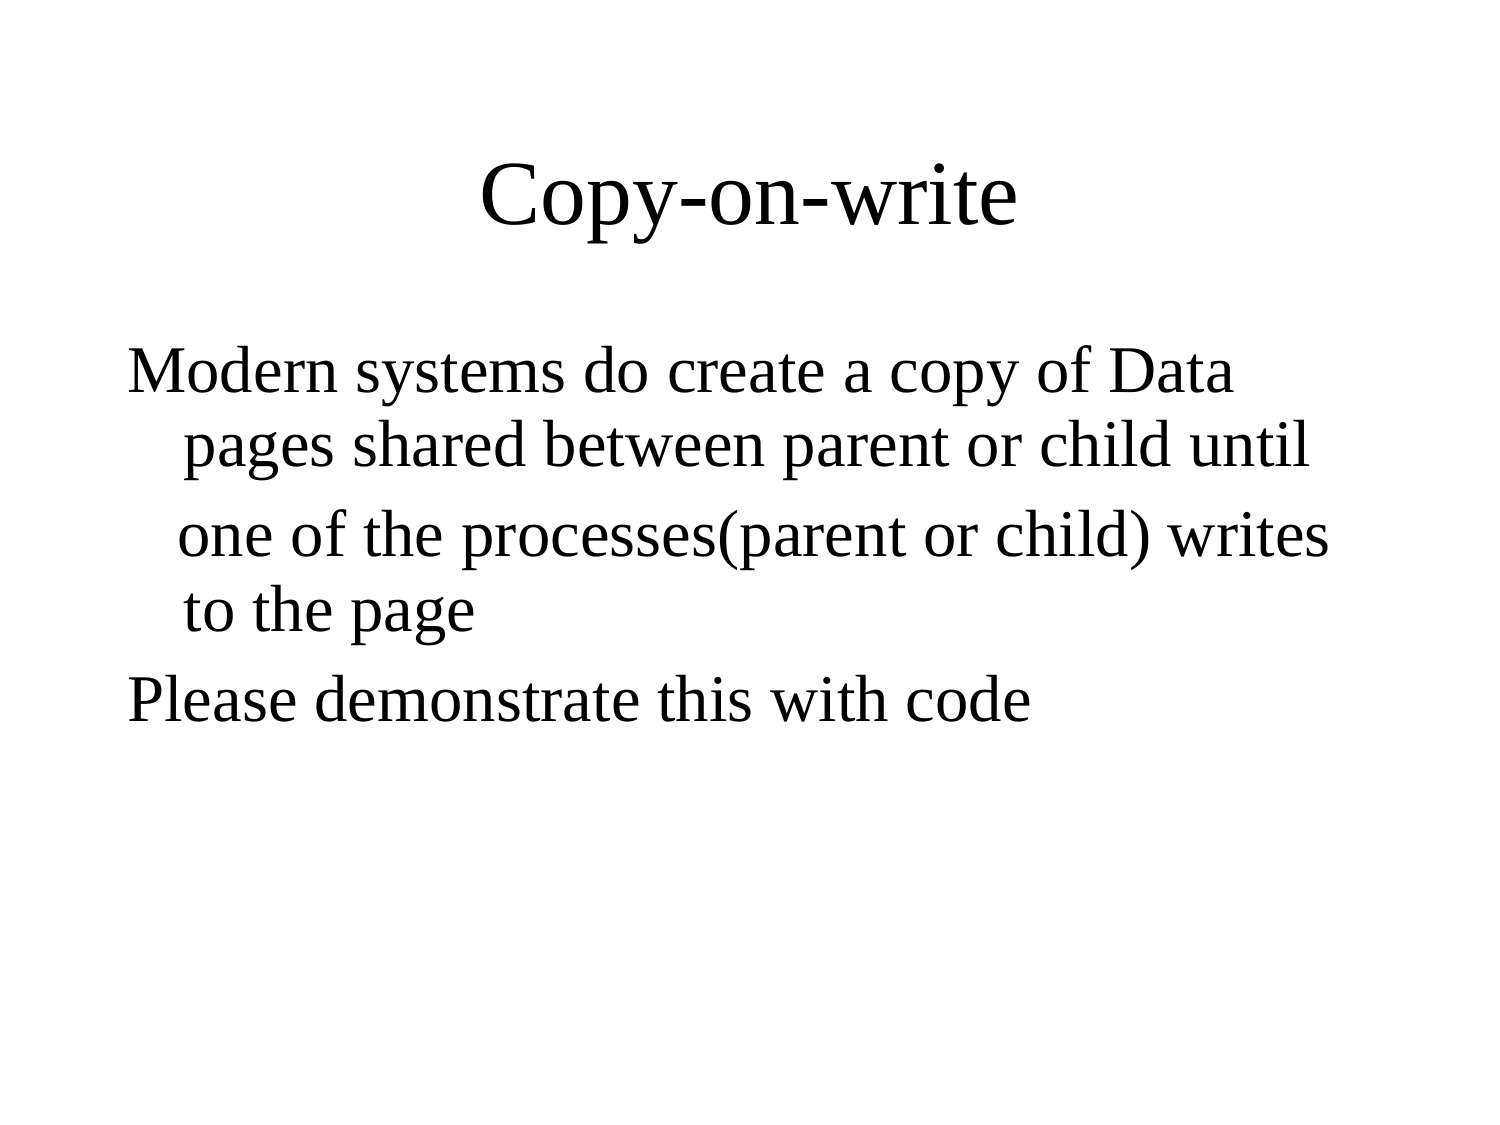

# Copy-on-write
Modern systems do create a copy of Data pages shared between parent or child until
 one of the processes(parent or child) writes to the page
Please demonstrate this with code